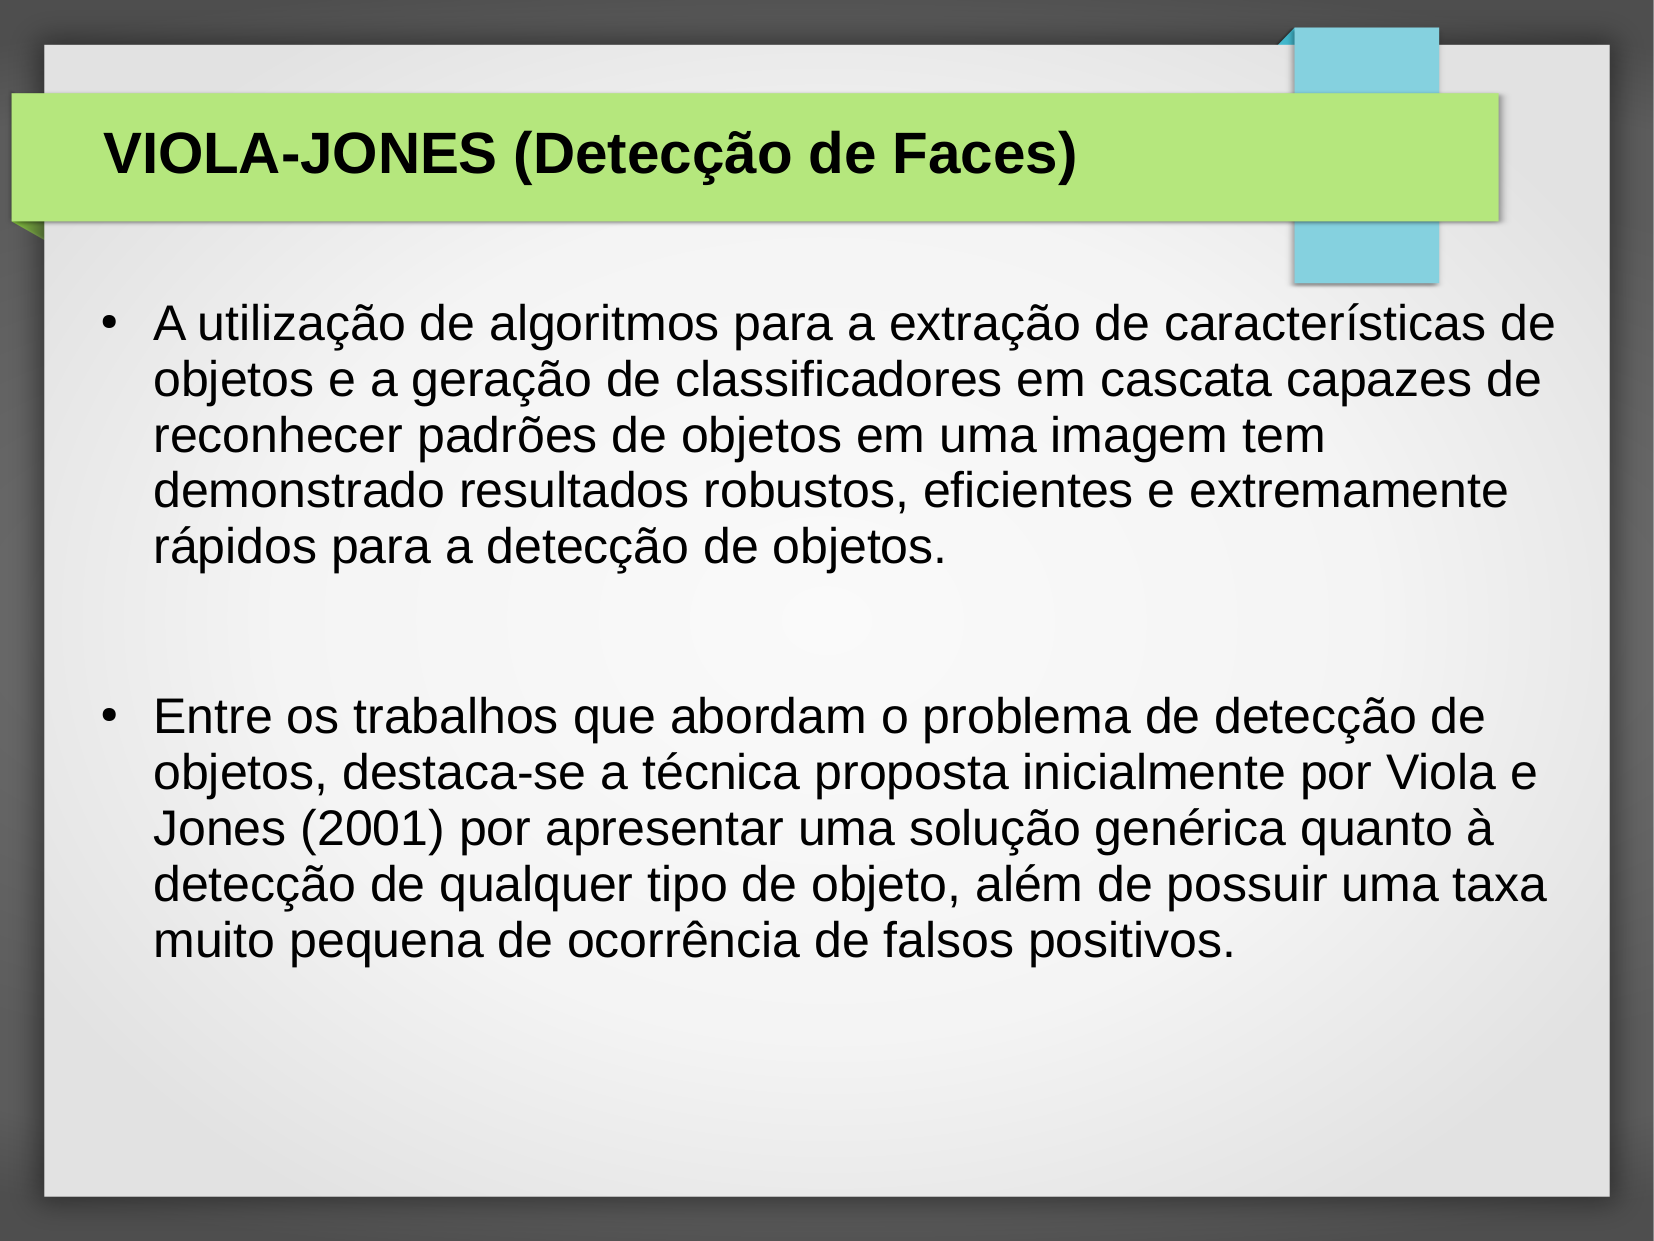

# VIOLA-JONES (Detecção de Faces)
A utilização de algoritmos para a extração de características de objetos e a geração de classificadores em cascata capazes de reconhecer padrões de objetos em uma imagem tem demonstrado resultados robustos, eficientes e extremamente rápidos para a detecção de objetos.
Entre os trabalhos que abordam o problema de detecção de objetos, destaca-se a técnica proposta inicialmente por Viola e Jones (2001) por apresentar uma solução genérica quanto à detecção de qualquer tipo de objeto, além de possuir uma taxa muito pequena de ocorrência de falsos positivos.